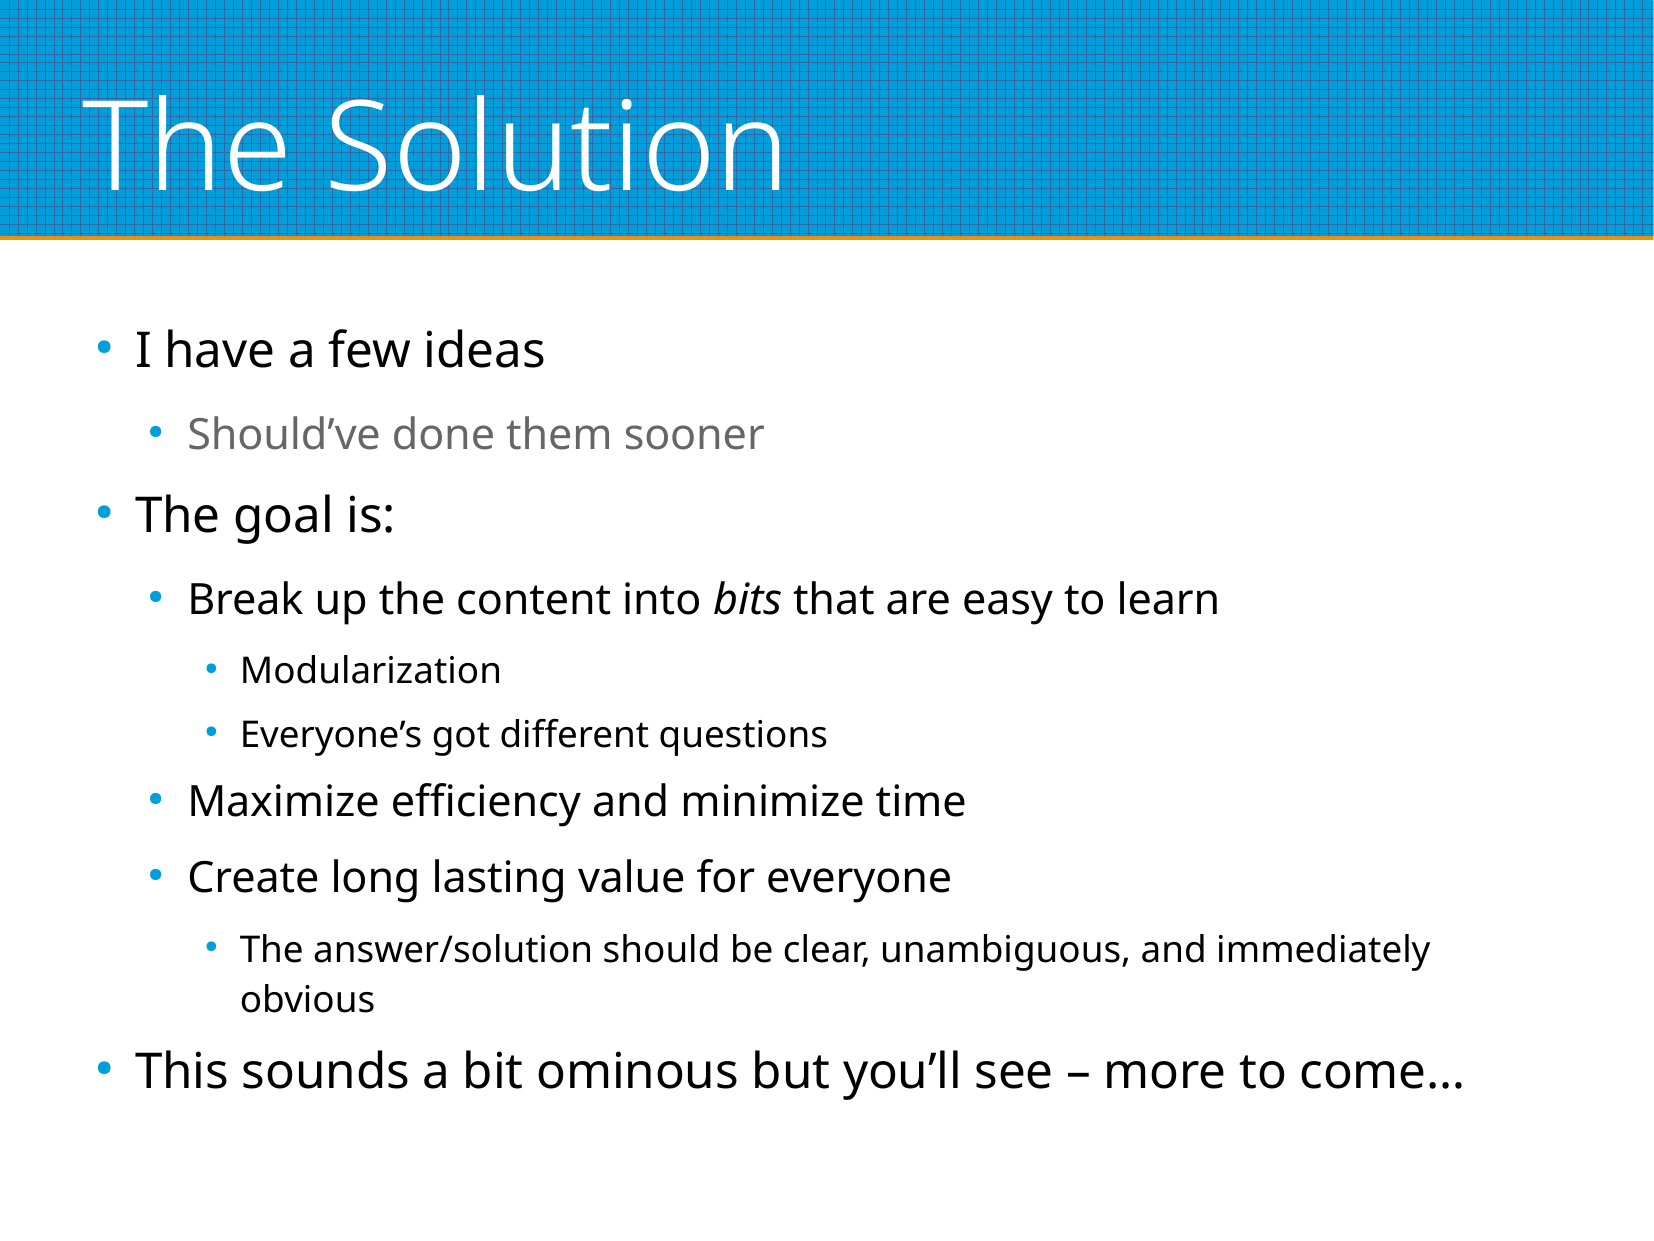

# The Solution
I have a few ideas
Should’ve done them sooner
The goal is:
Break up the content into bits that are easy to learn
Modularization
Everyone’s got different questions
Maximize efficiency and minimize time
Create long lasting value for everyone
The answer/solution should be clear, unambiguous, and immediately obvious
This sounds a bit ominous but you’ll see – more to come…